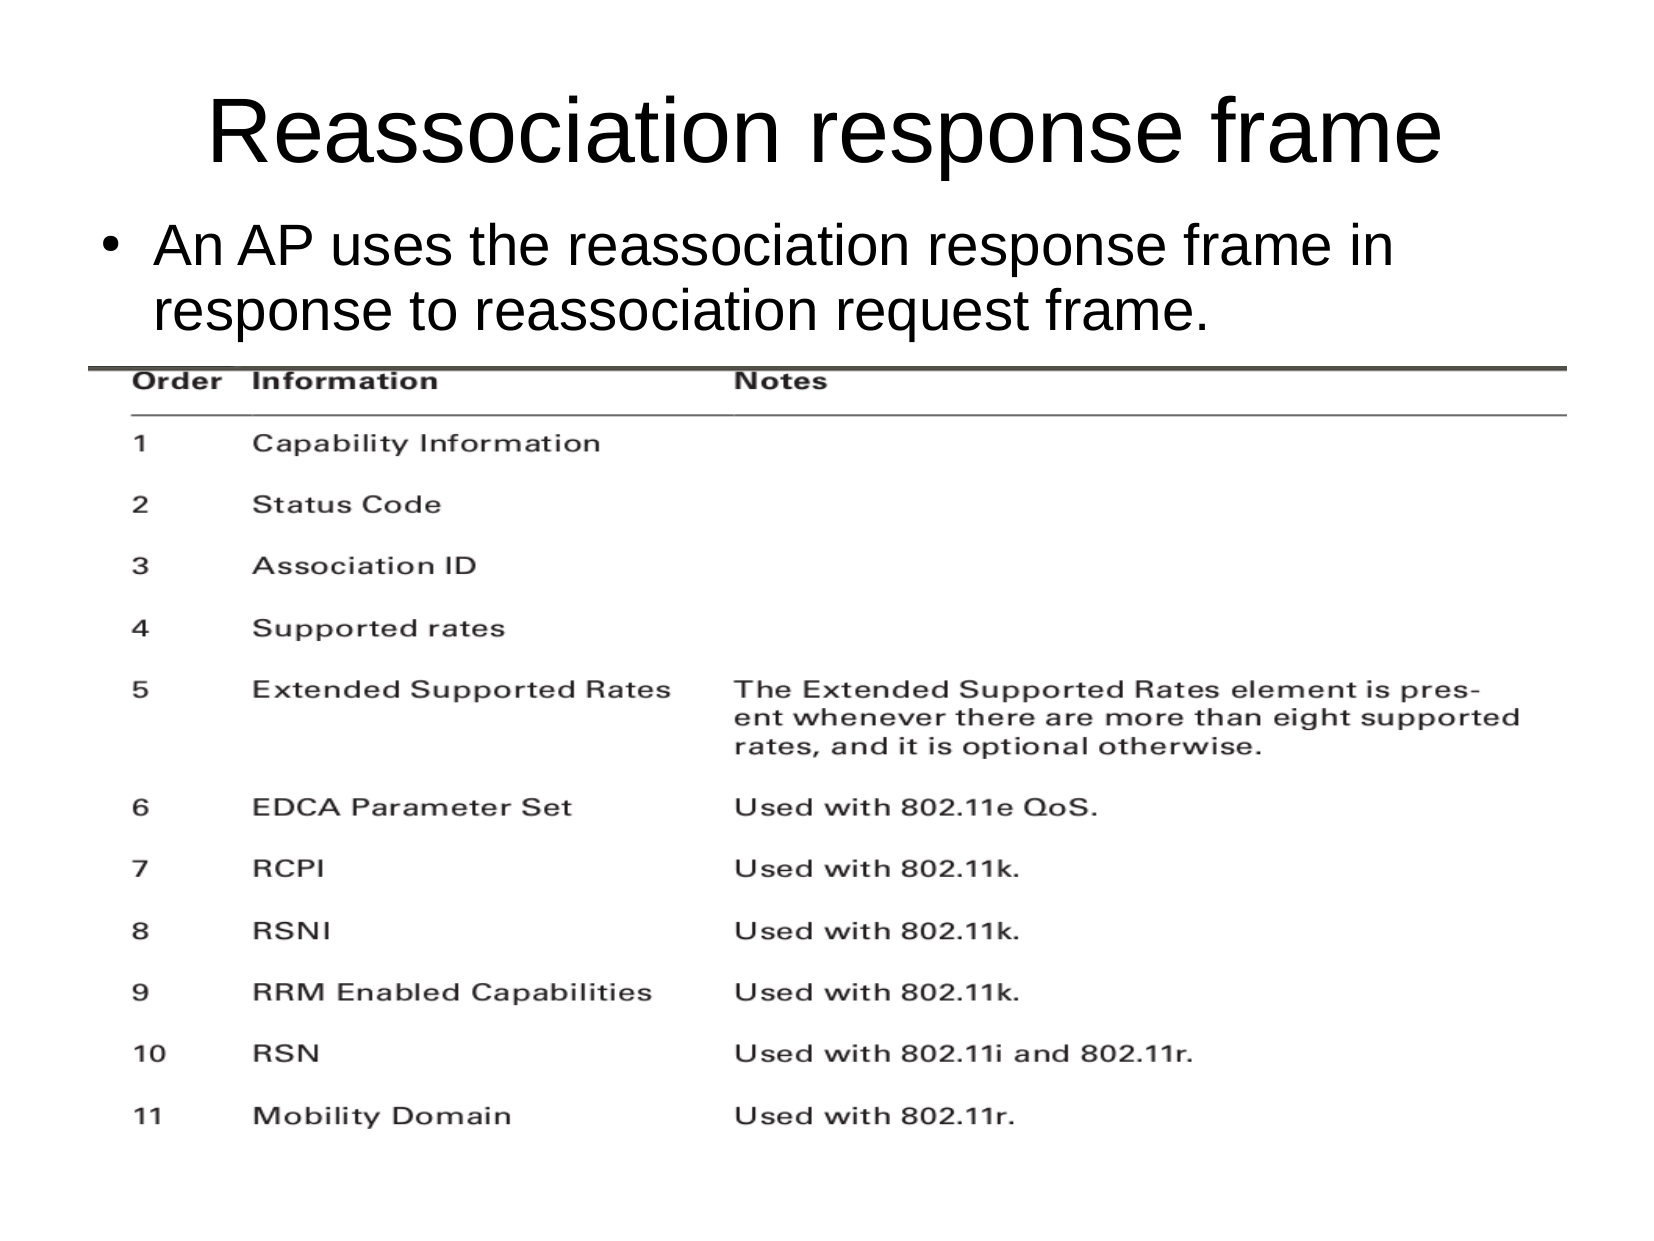

# Reassociation response frame
An AP uses the reassociation response frame in response to reassociation request frame.